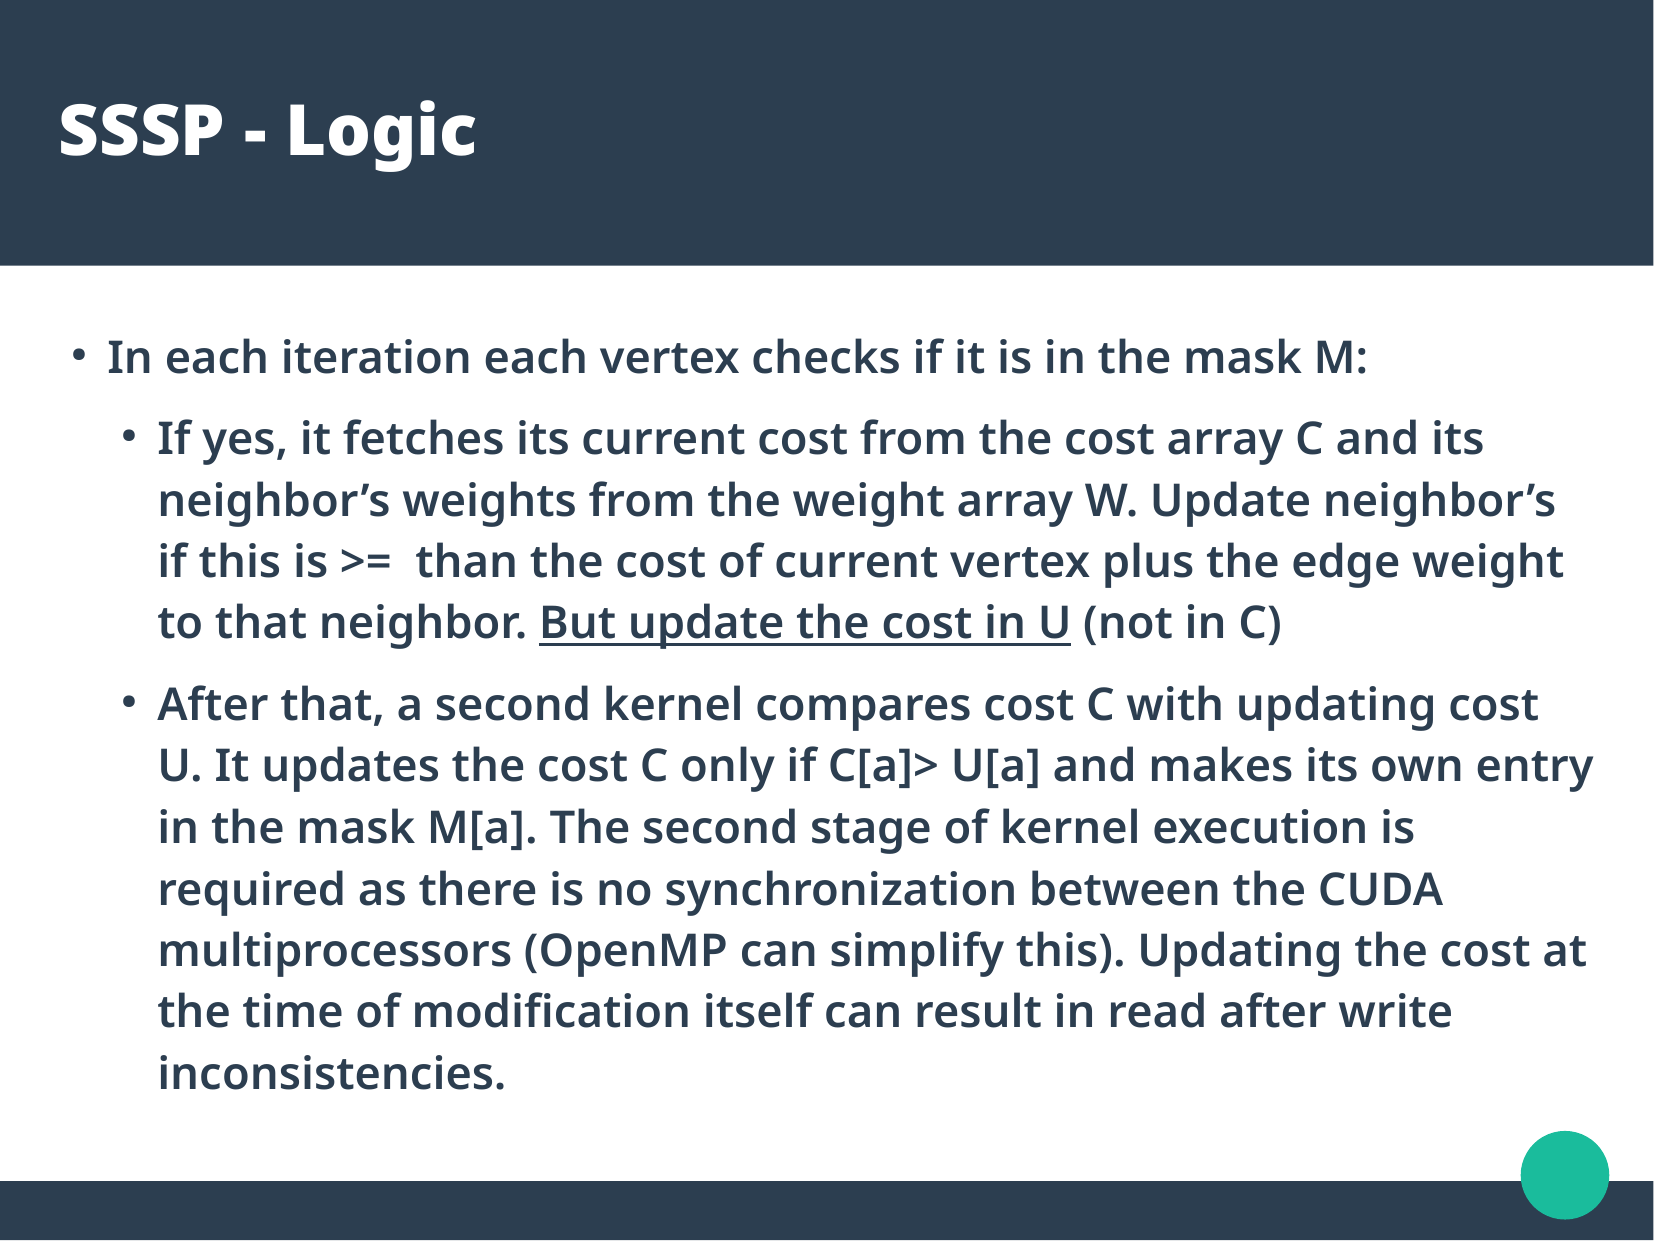

# SSSP - Logic
In each iteration each vertex checks if it is in the mask M:
If yes, it fetches its current cost from the cost array C and its neighbor’s weights from the weight array W. Update neighbor’s if this is >= than the cost of current vertex plus the edge weight to that neighbor. But update the cost in U (not in C)
After that, a second kernel compares cost C with updating cost U. It updates the cost C only if C[a]> U[a] and makes its own entry in the mask M[a]. The second stage of kernel execution is required as there is no synchronization between the CUDA multiprocessors (OpenMP can simplify this). Updating the cost at the time of modification itself can result in read after write inconsistencies.